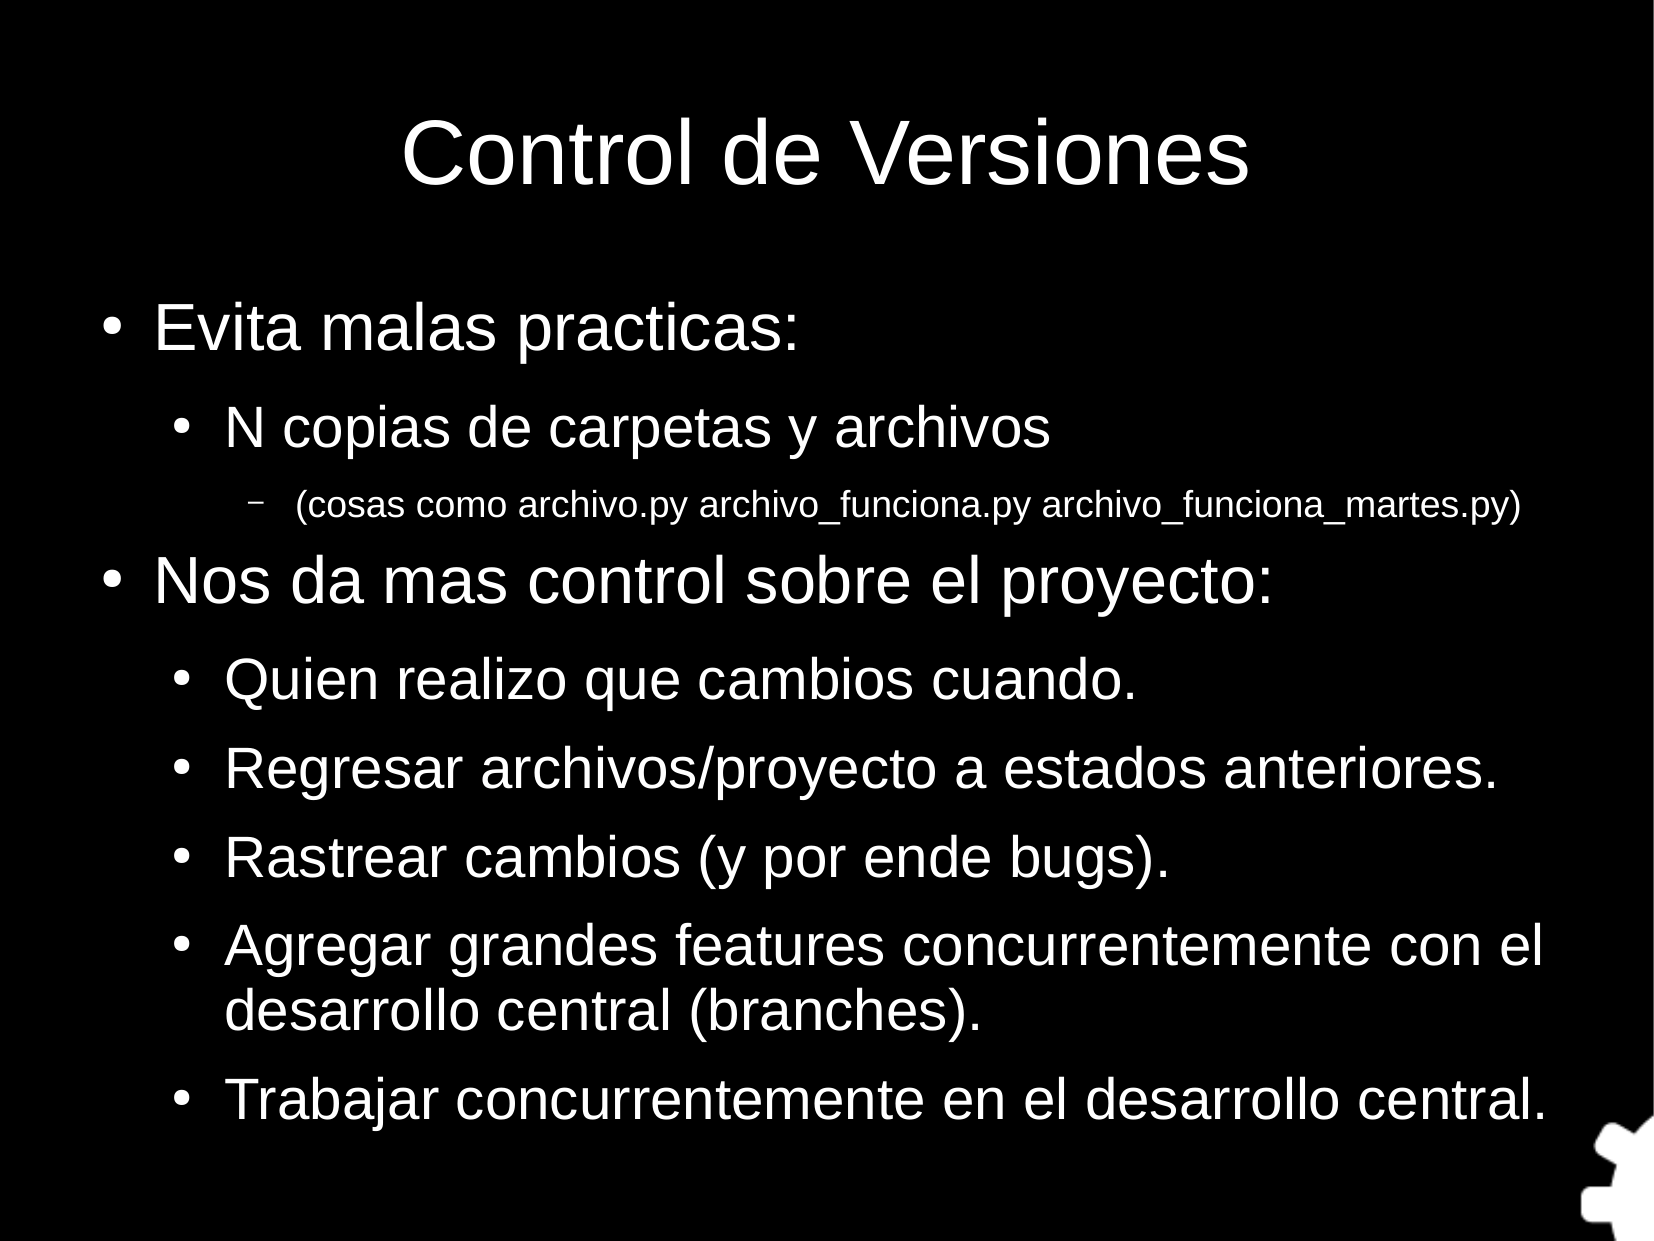

# Control de Versiones
Evita malas practicas:
N copias de carpetas y archivos
(cosas como archivo.py archivo_funciona.py archivo_funciona_martes.py)
Nos da mas control sobre el proyecto:
Quien realizo que cambios cuando.
Regresar archivos/proyecto a estados anteriores.
Rastrear cambios (y por ende bugs).
Agregar grandes features concurrentemente con el desarrollo central (branches).
Trabajar concurrentemente en el desarrollo central.